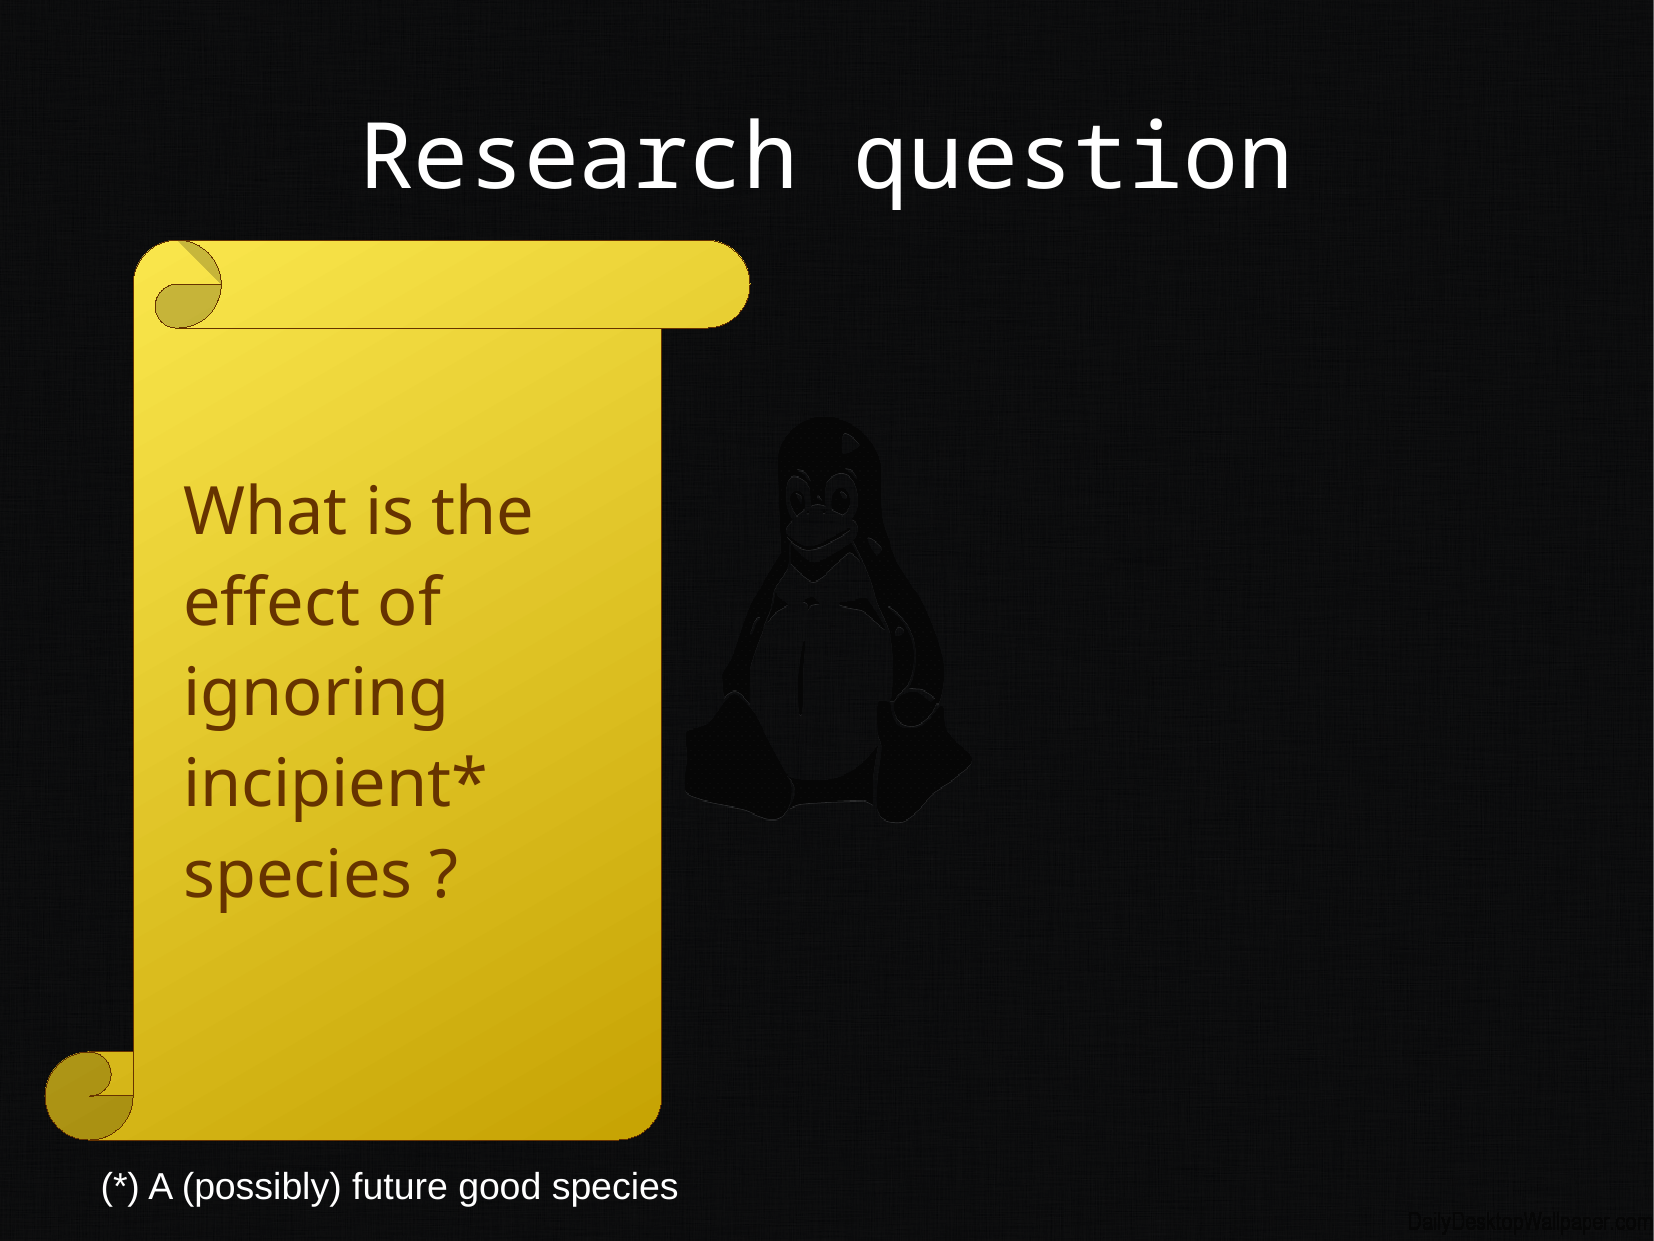

# Research question
What is the effect of ignoring incipient* species ?
(*) A (possibly) future good species